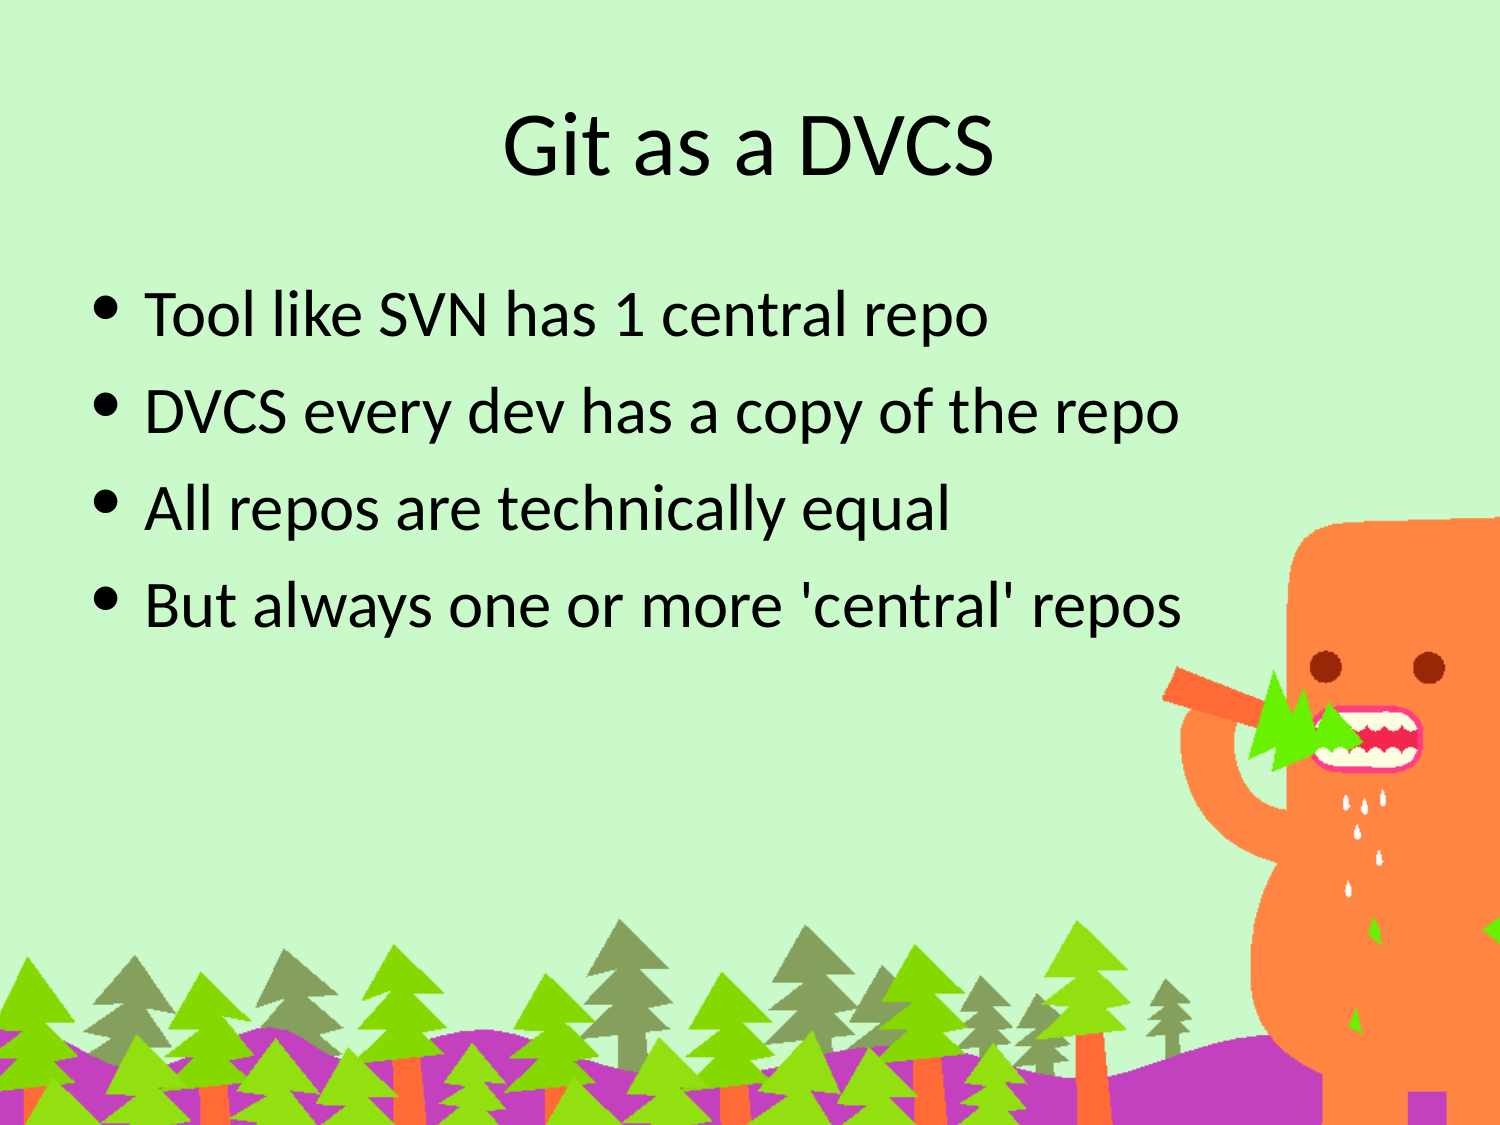

# Git as a DVCS
Tool like SVN has 1 central repo
DVCS every dev has a copy of the repo
All repos are technically equal
But always one or more 'central' repos